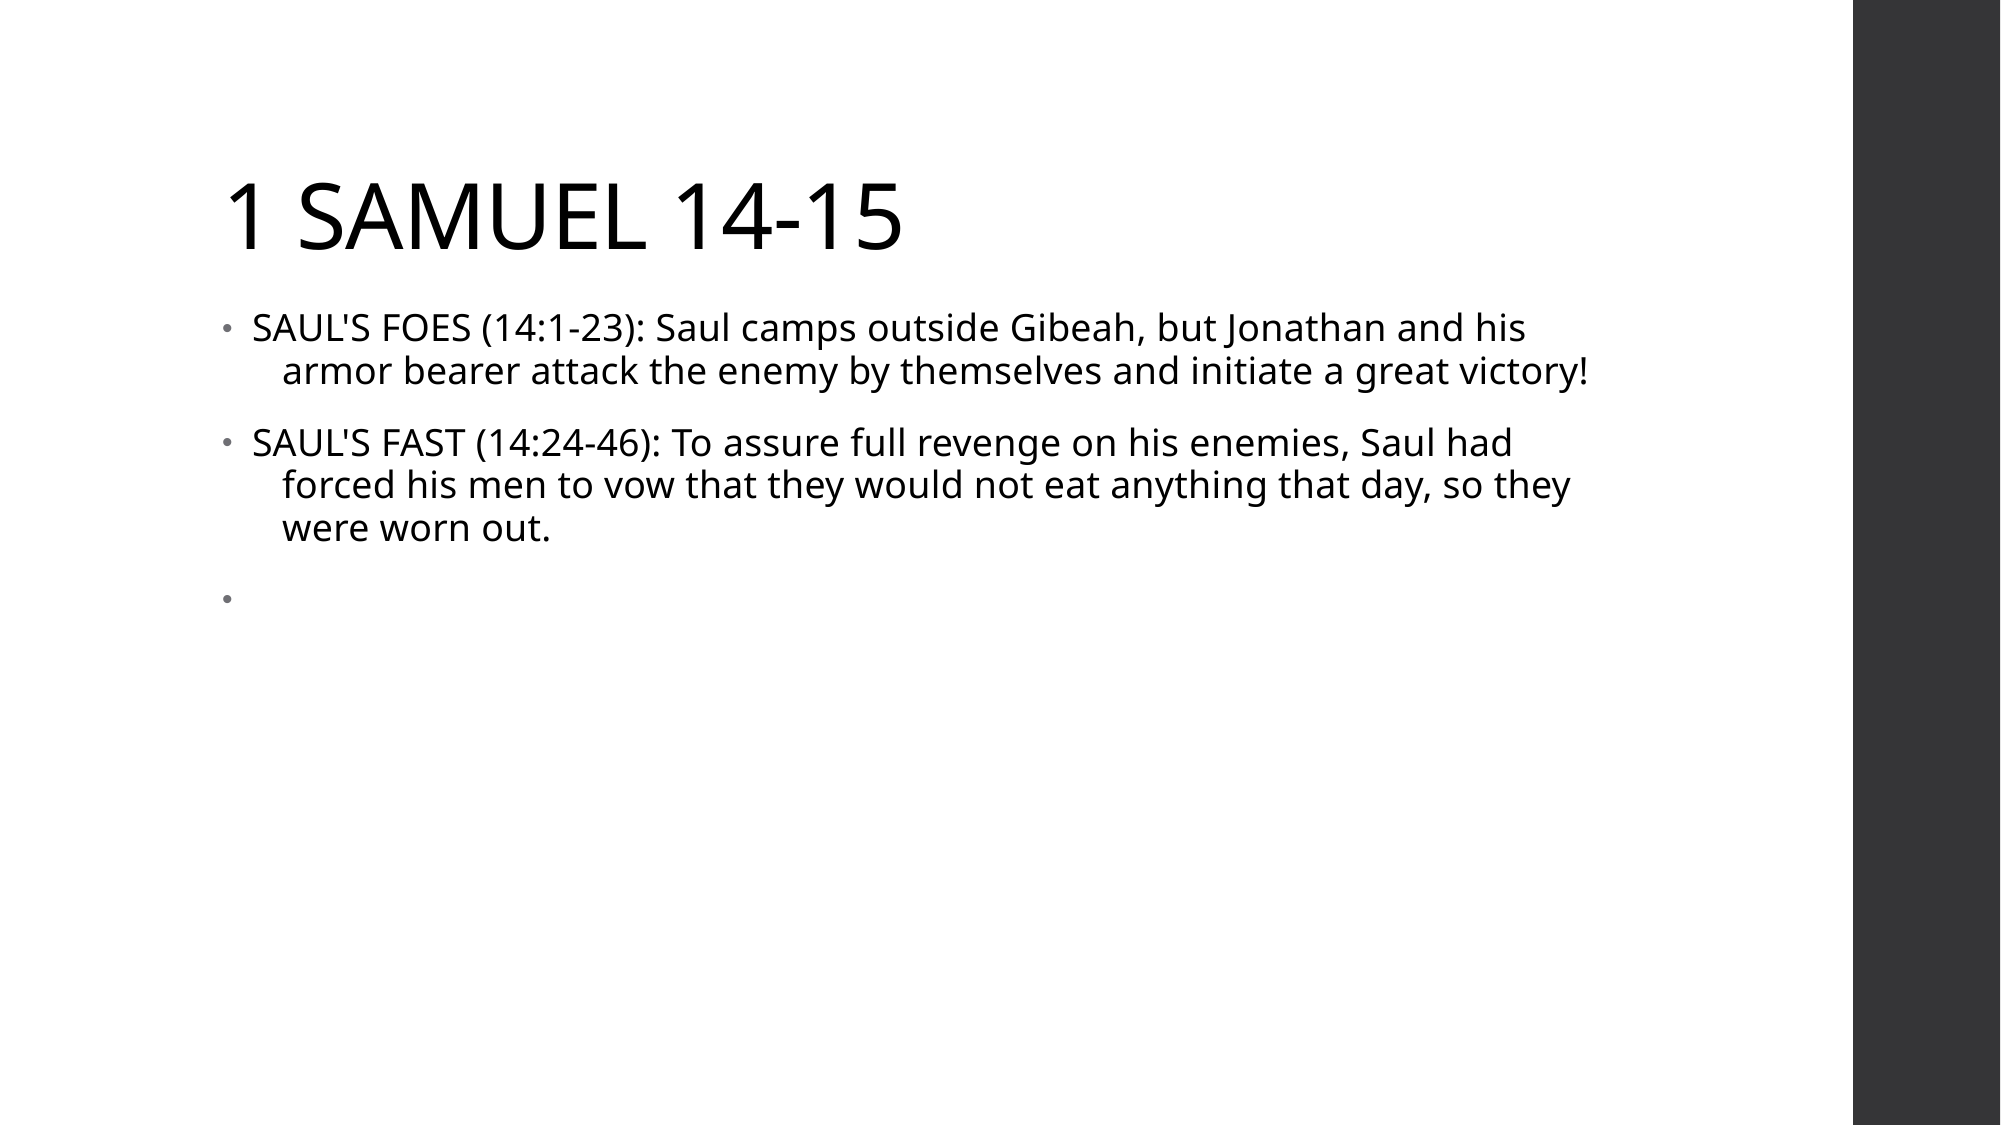

# 1 SAMUEL 14-15
SAUL'S FOES (14:1-23): Saul camps outside Gibeah, but Jonathan and his armor bearer attack the enemy by themselves and initiate a great victory!
SAUL'S FAST (14:24-46): To assure full revenge on his enemies, Saul had forced his men to vow that they would not eat anything that day, so they were worn out.